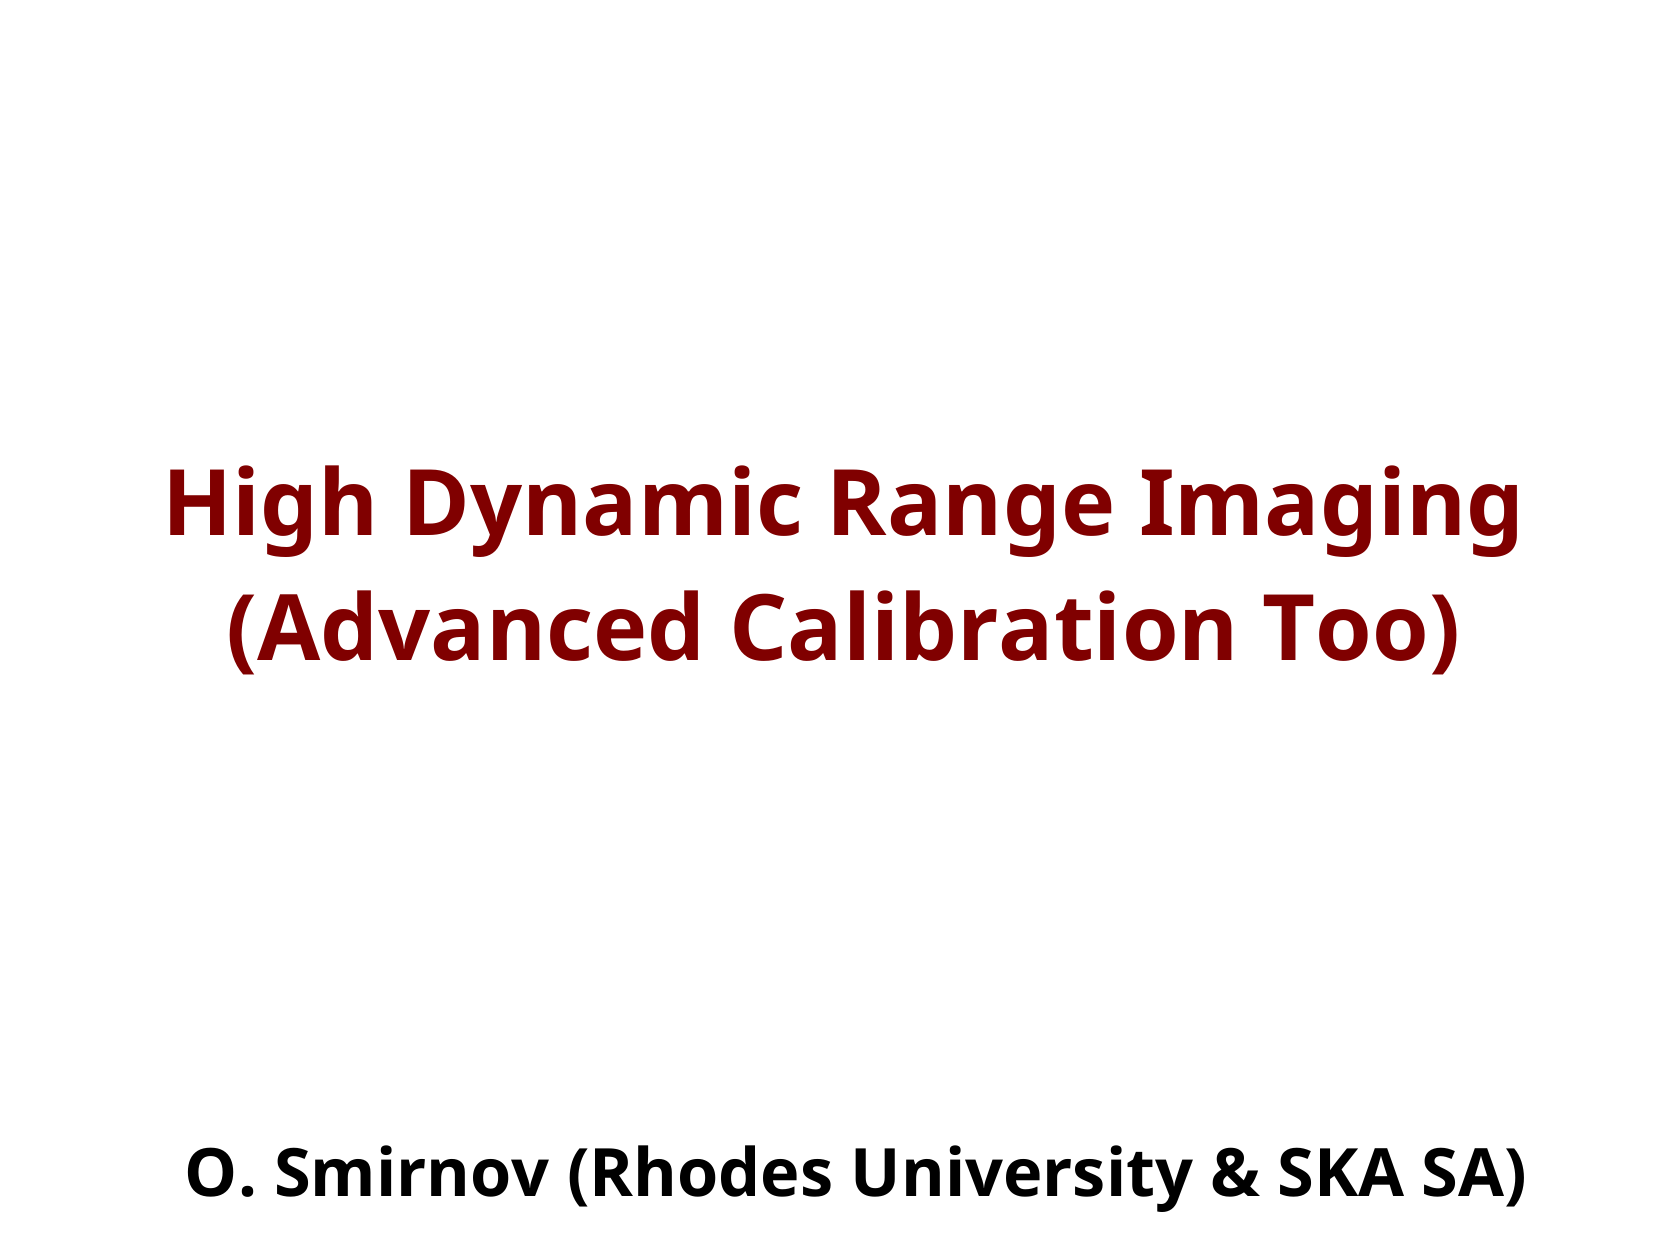

# High Dynamic Range Imaging (Advanced Calibration Too)
O. Smirnov (Rhodes University & SKA SA)